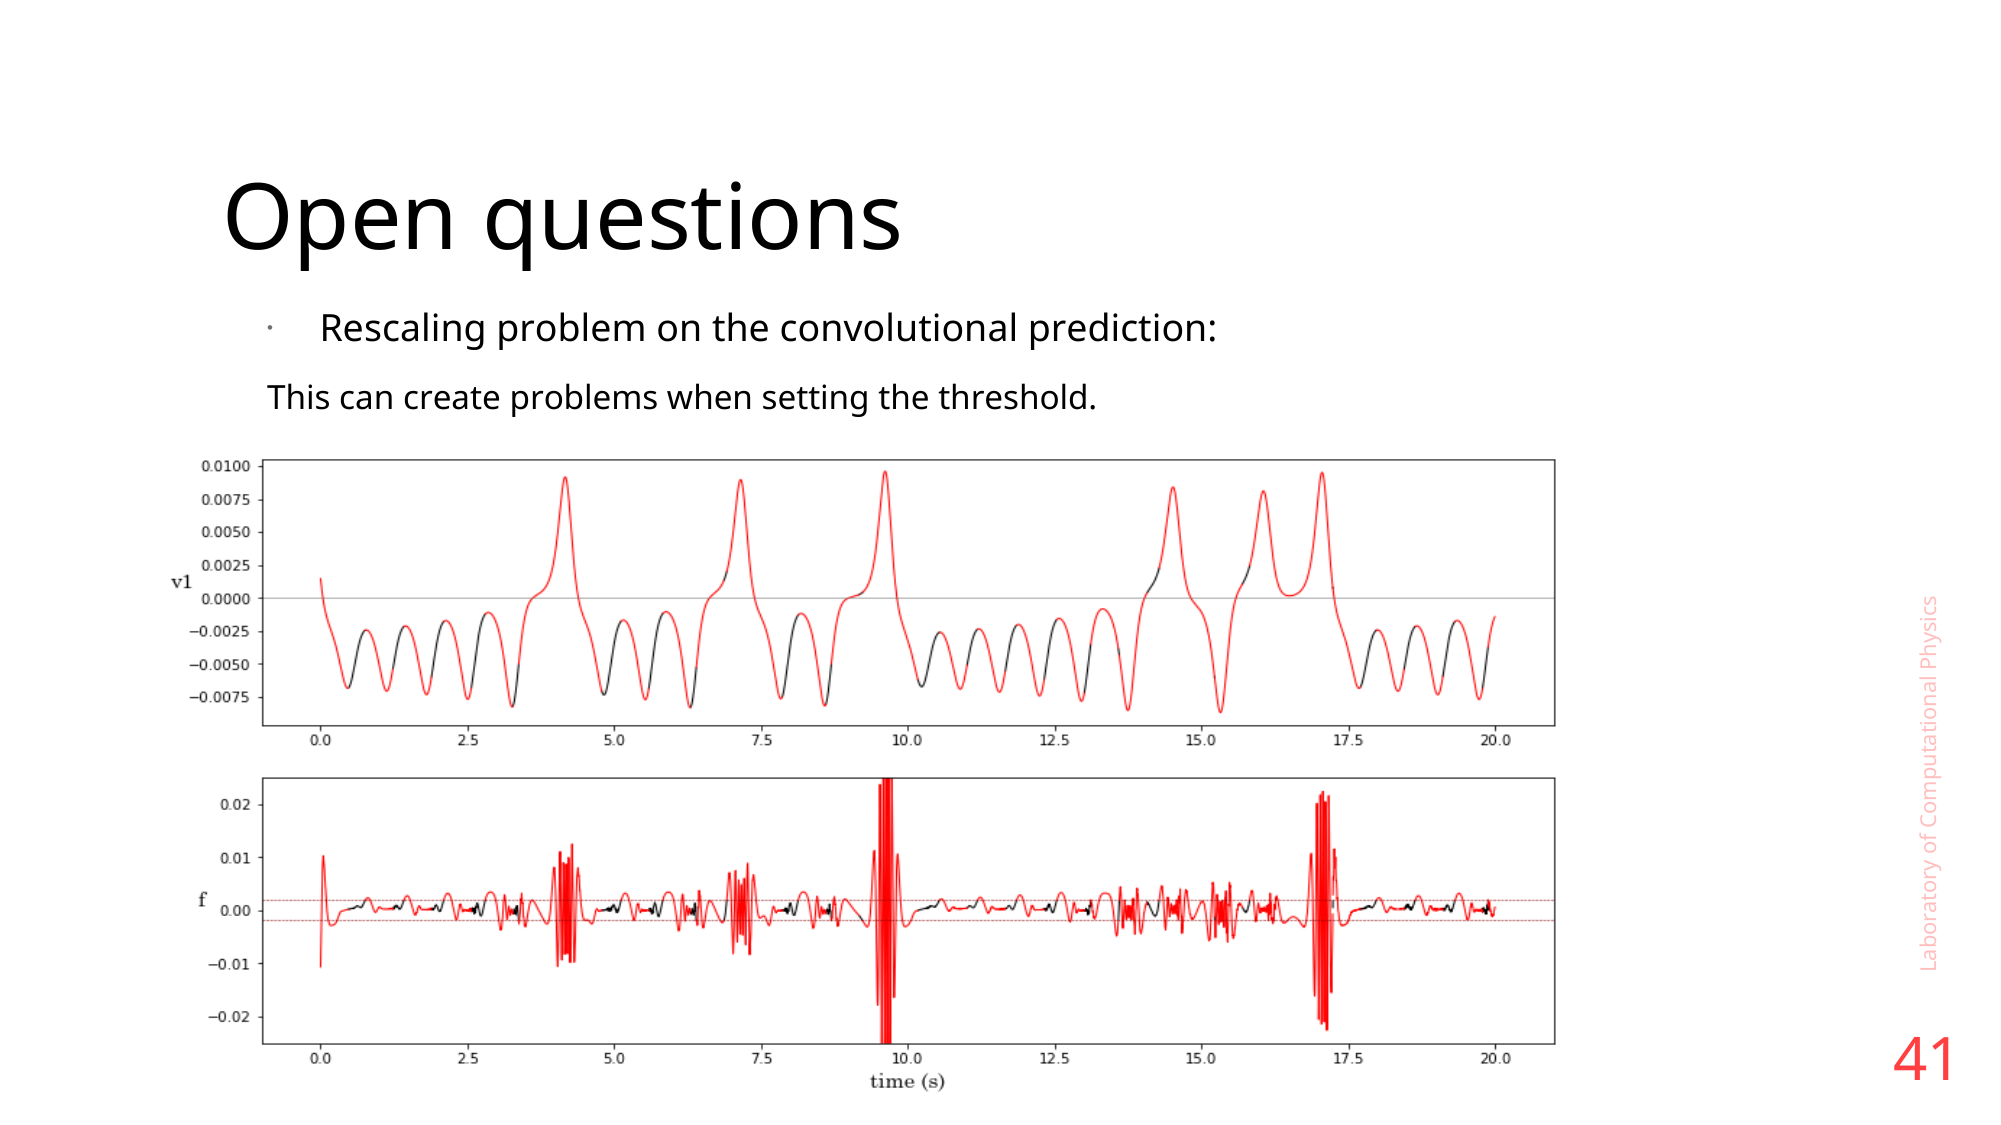

# Open questions
Rescaling problem on the convolutional prediction:
This can create problems when setting the threshold.
Laboratory of Computational Physics